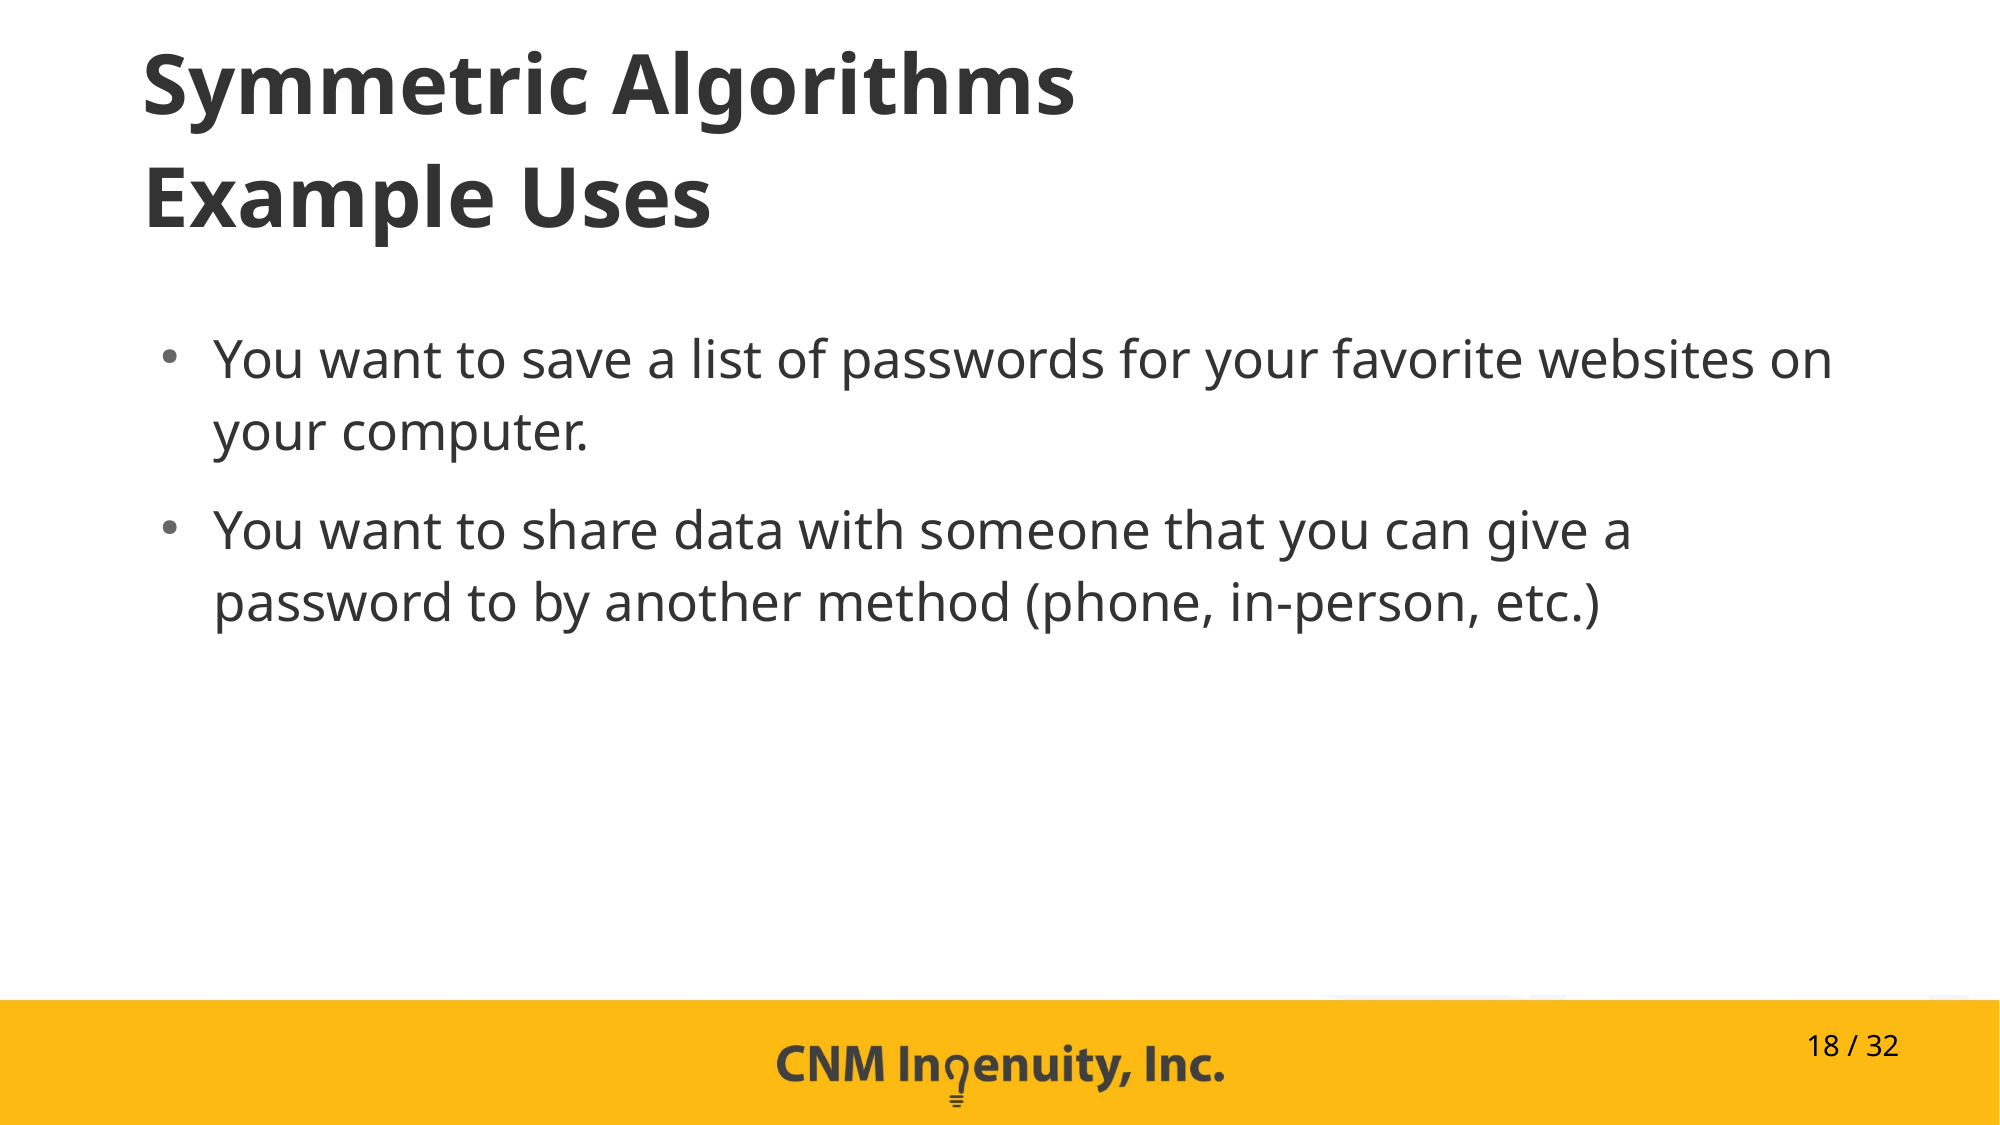

# Symmetric Algorithms Example Uses
You want to save a list of passwords for your favorite websites on your computer.
You want to share data with someone that you can give a password to by another method (phone, in-person, etc.)
18